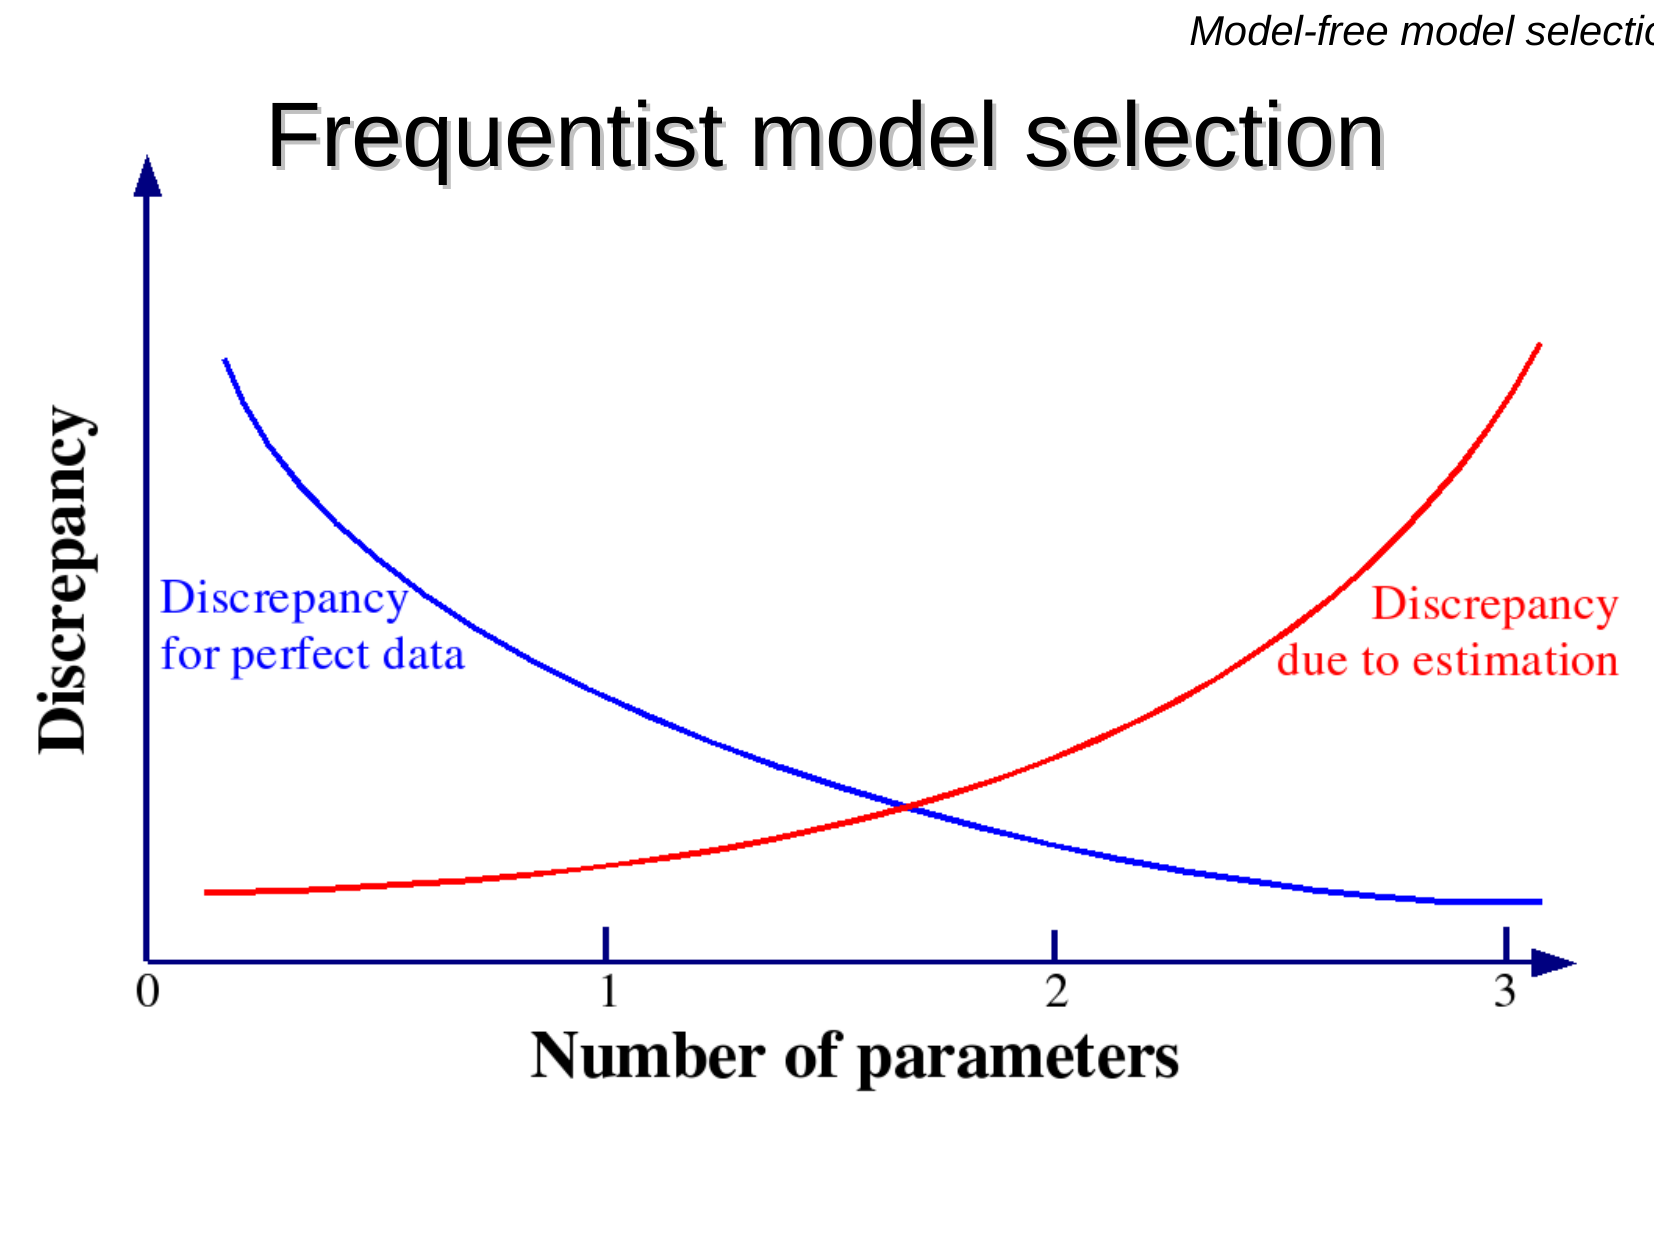

Model-free model selection
# Frequentist model selection